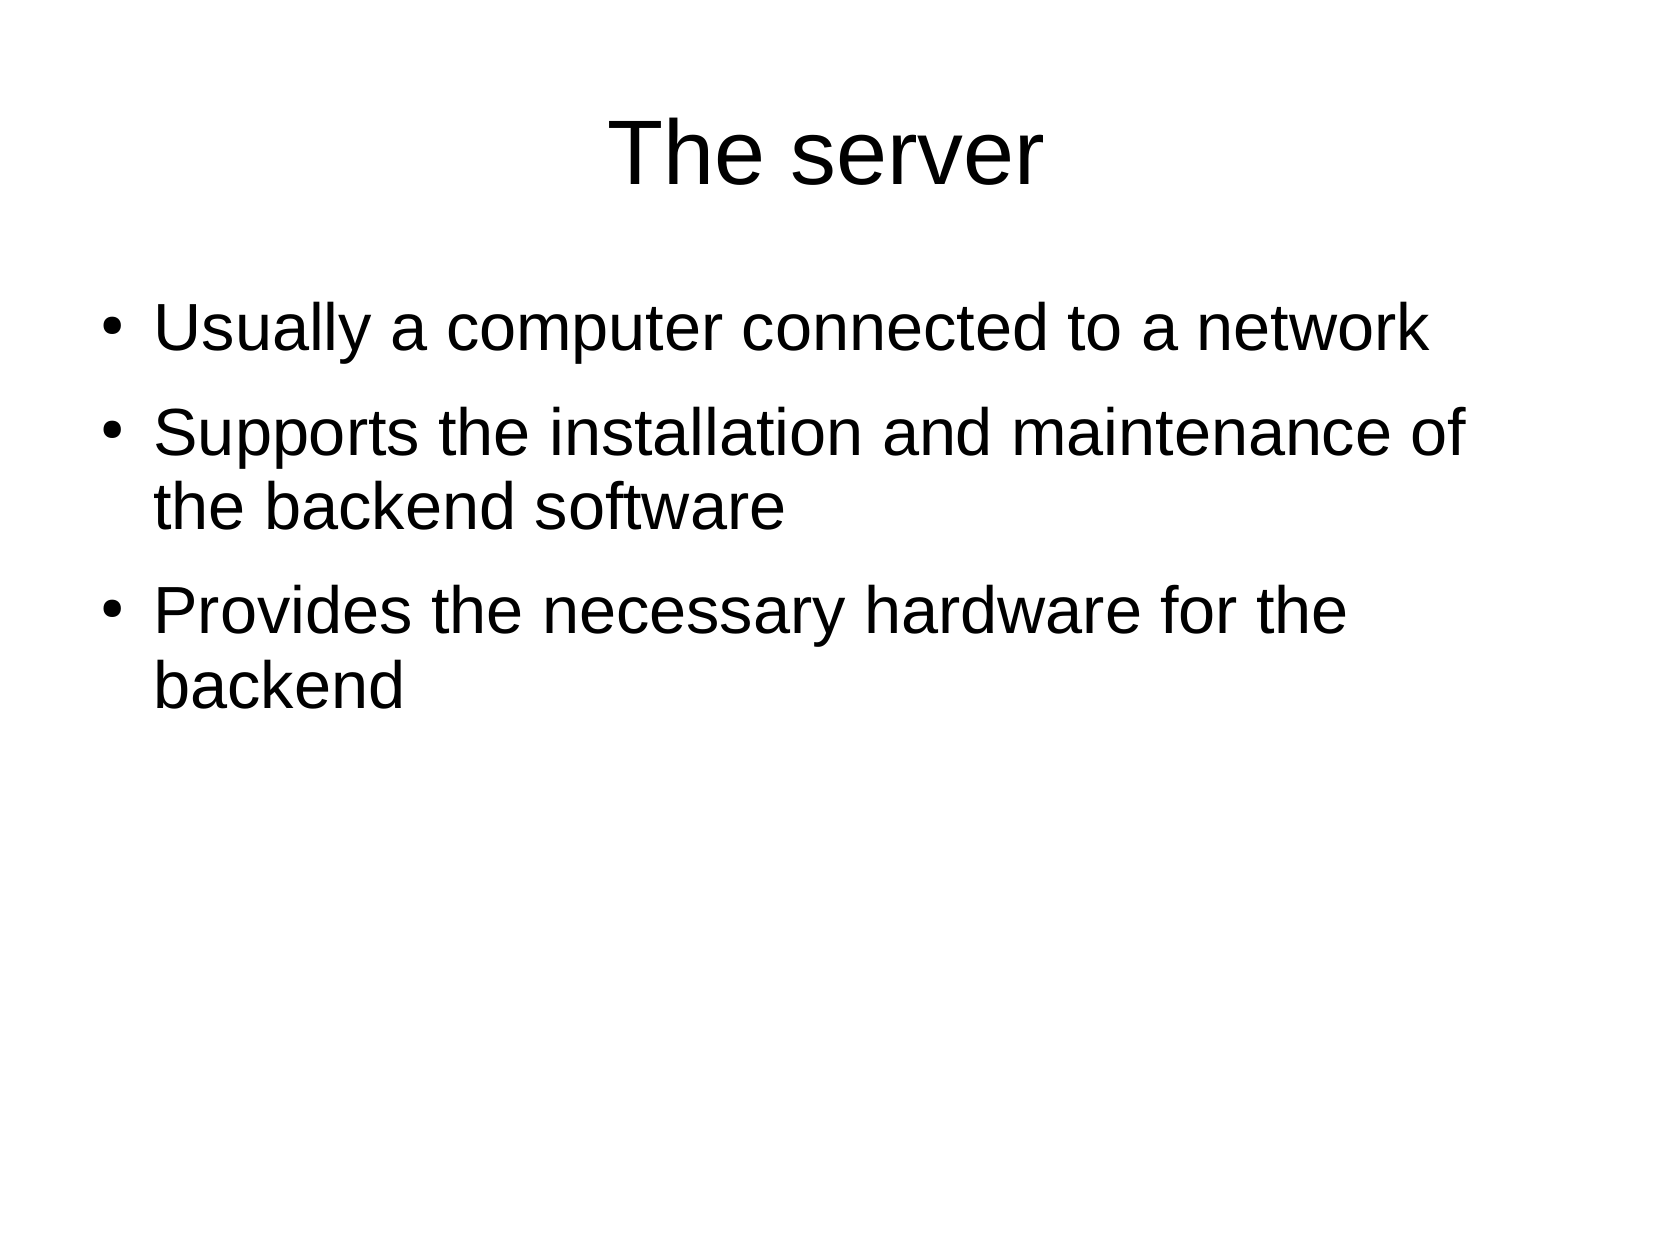

# The server
Usually a computer connected to a network
Supports the installation and maintenance of the backend software
Provides the necessary hardware for the backend